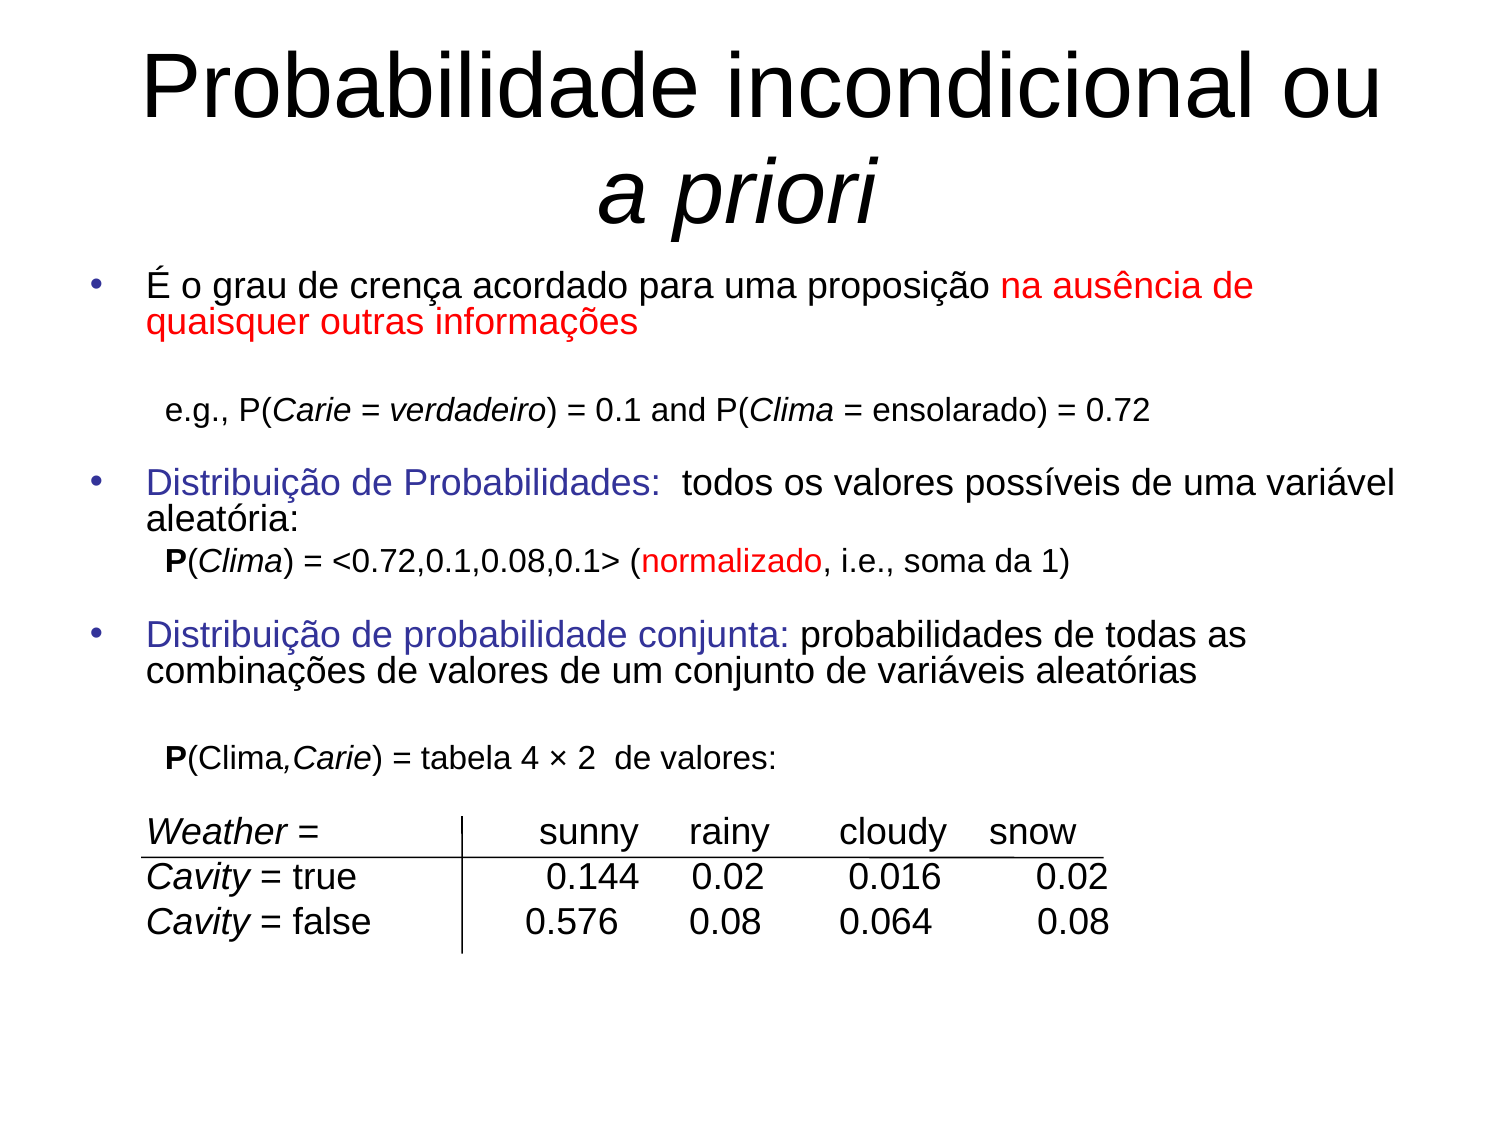

# Probabilidade incondicional ou a priori
É o grau de crença acordado para uma proposição na ausência de quaisquer outras informações
e.g., P(Carie = verdadeiro) = 0.1 and P(Clima = ensolarado) = 0.72
Distribuição de Probabilidades: todos os valores possíveis de uma variável aleatória:
P(Clima) = <0.72,0.1,0.08,0.1> (normalizado, i.e., soma da 1)
Distribuição de probabilidade conjunta: probabilidades de todas as combinações de valores de um conjunto de variáveis aleatórias
P(Clima,Carie) = tabela 4 × 2 de valores:
	Weather =		sunny	rainy	cloudy	snow
	Cavity = true 	 0.144 0.02 0.016 0.02
	Cavity = false	 0.576	0.08 	0.064 0.08